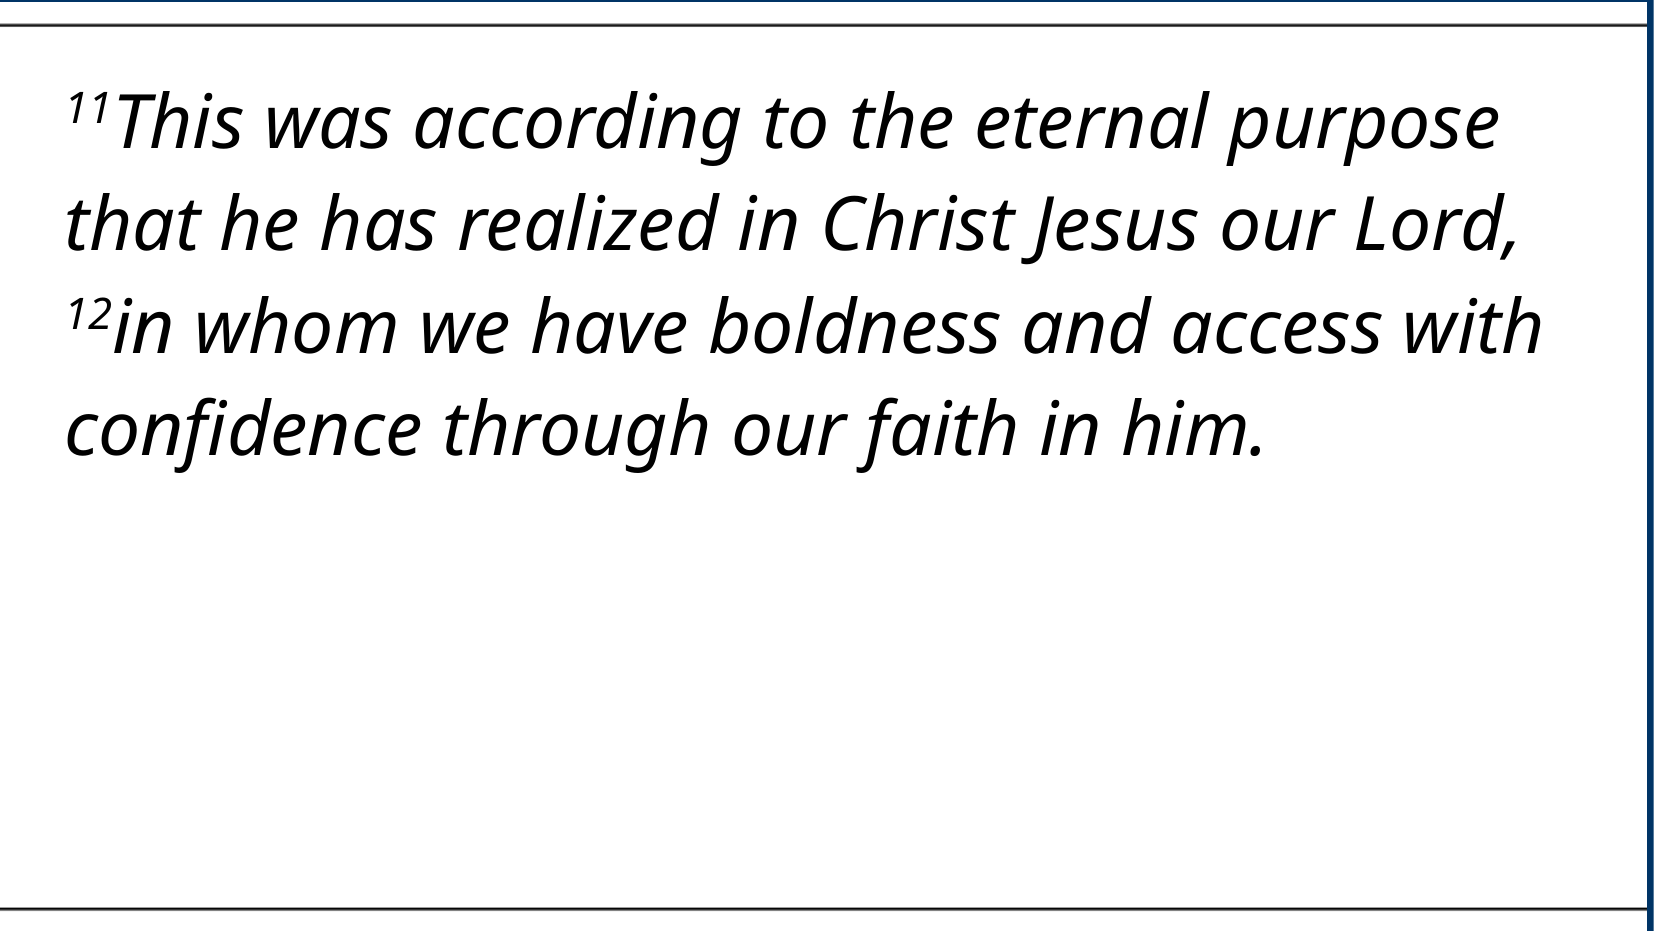

11This was according to the eternal purpose that he has realized in Christ Jesus our Lord,
12in whom we have boldness and access with confidence through our faith in him.